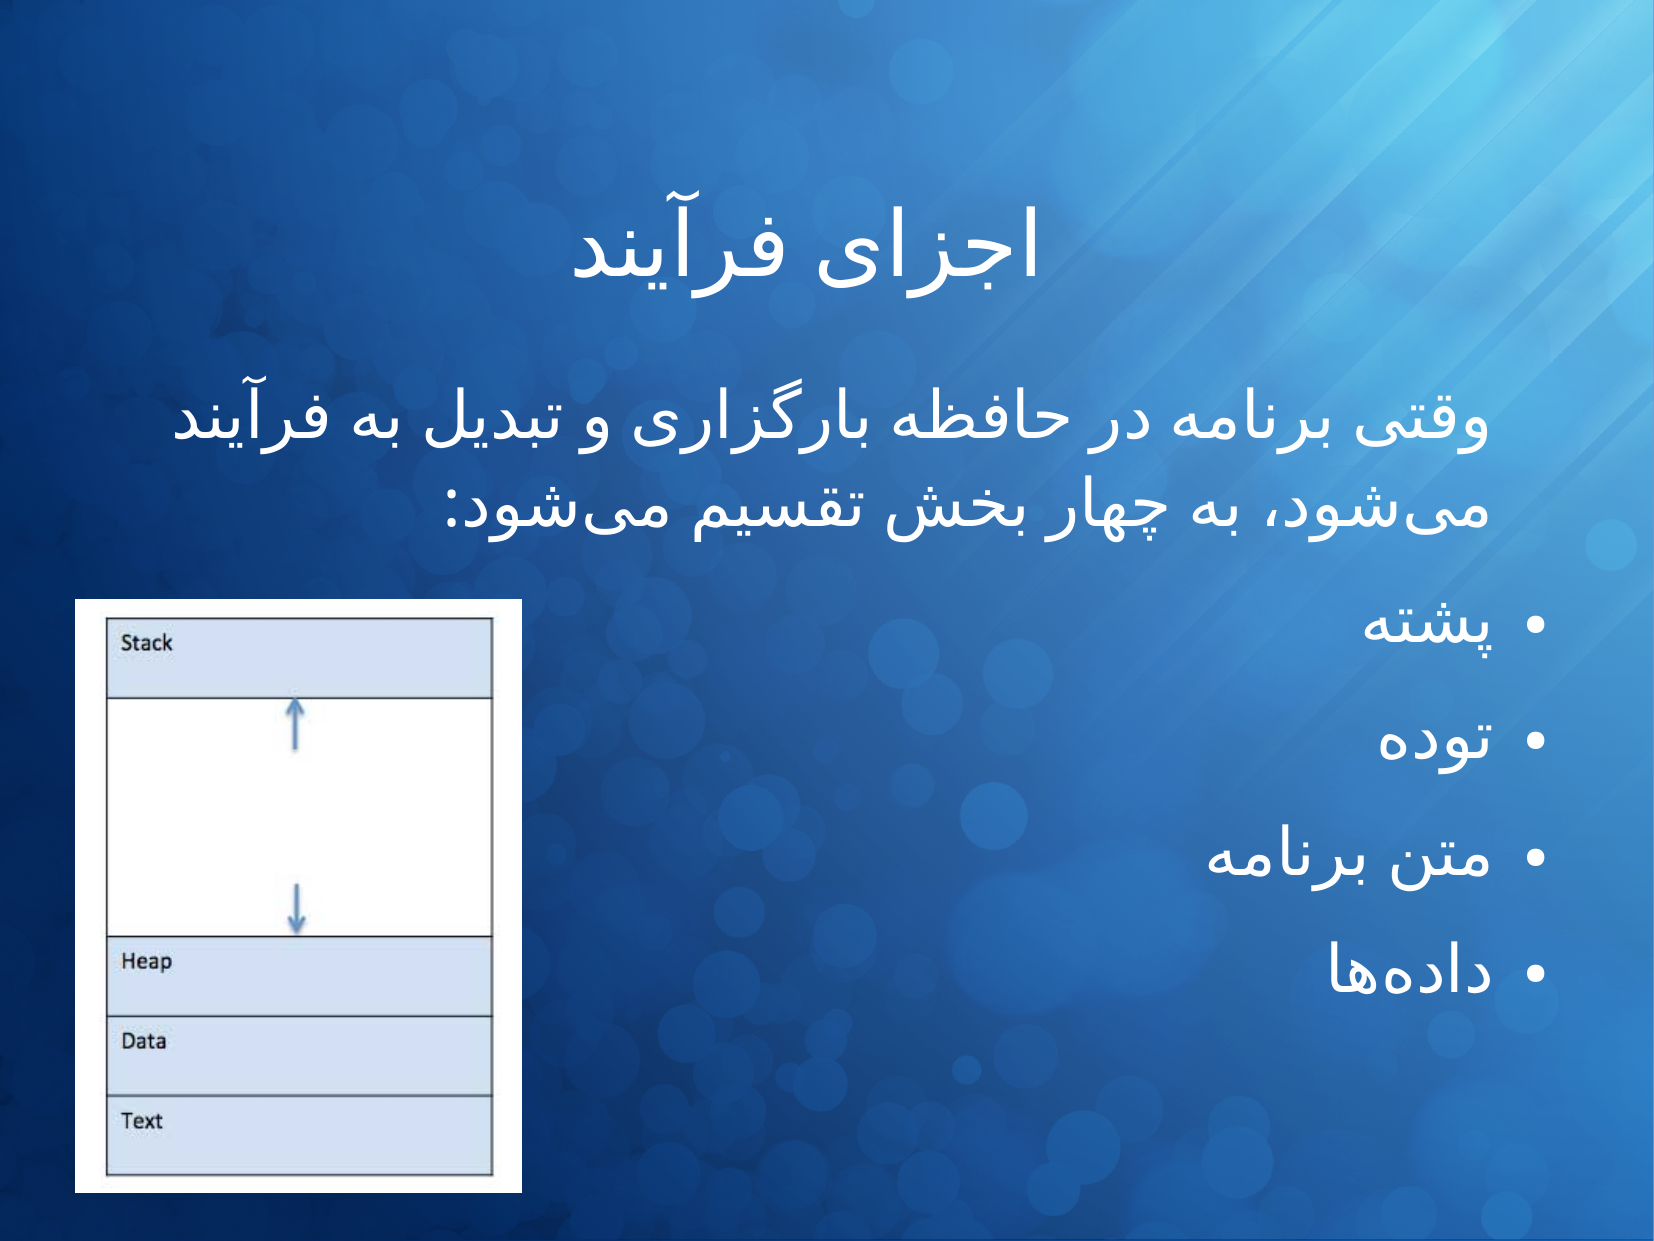

# اجزای فرآيند
وقتی برنامه در حافظه بارگزاری و تبدیل به فرآیند می‌شود، به چهار بخش تقسیم می‌شود:
پشته
توده
متن برنامه
داده‌ها